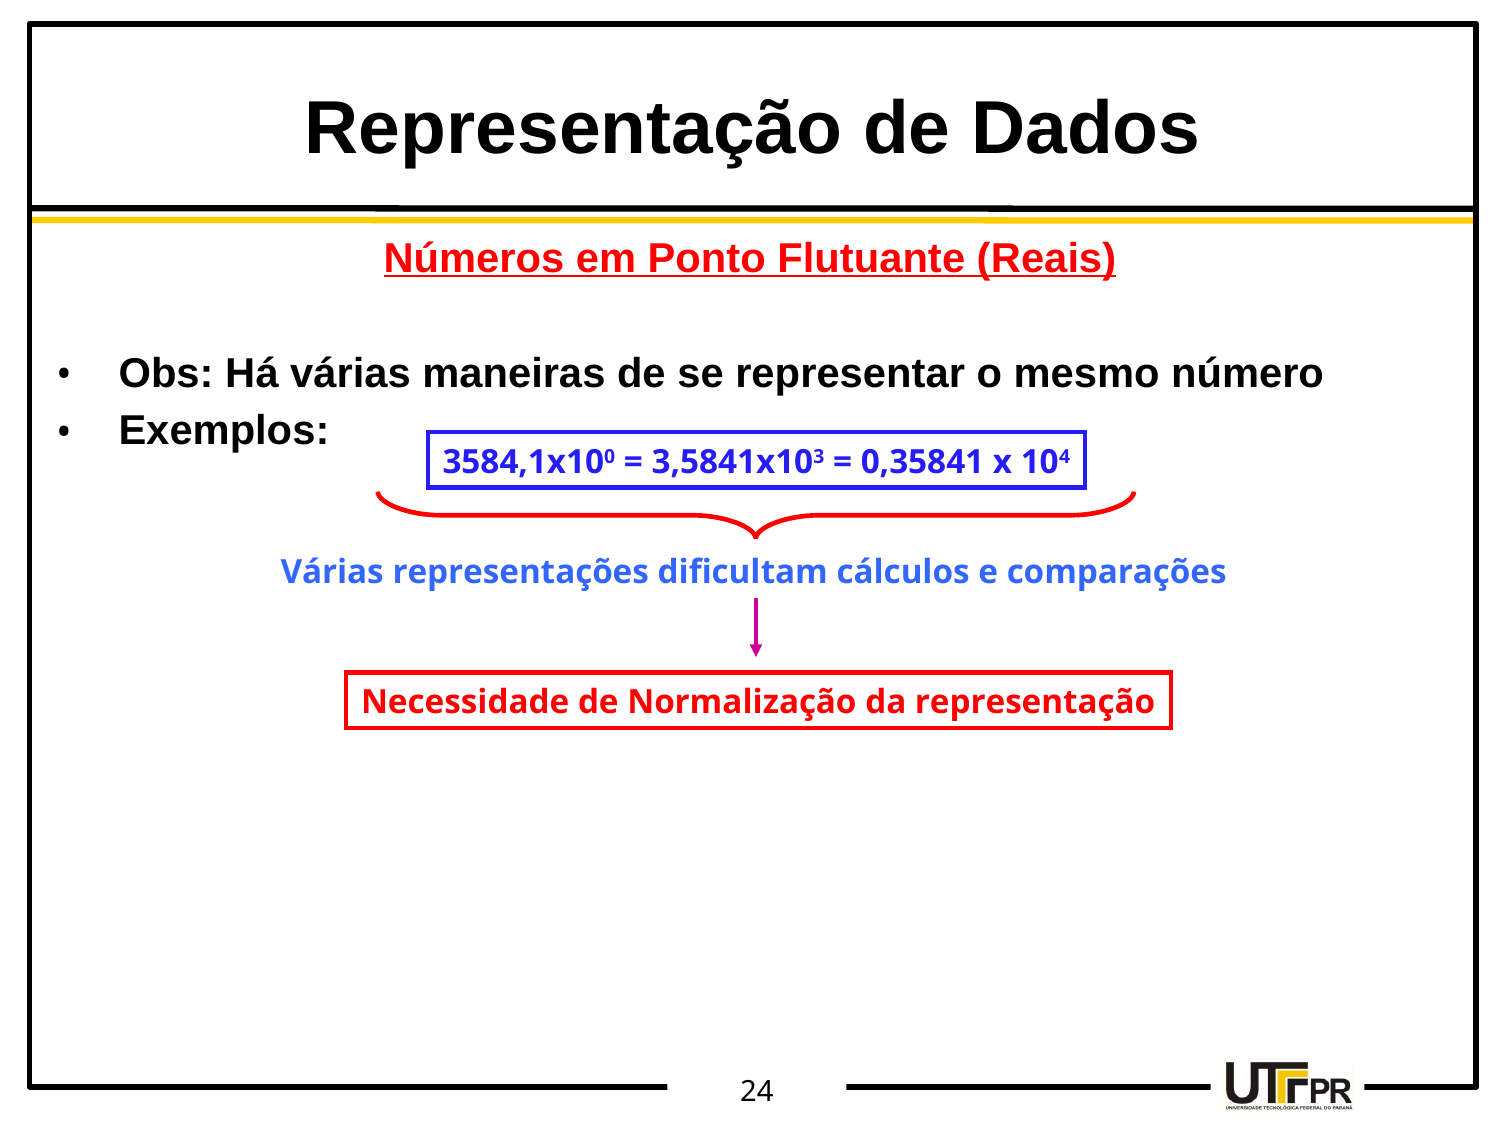

Representação de Dados
# Números em Ponto Flutuante (Reais)
Obs: Há várias maneiras de se representar o mesmo número
Exemplos:
3584,1x100 = 3,5841x103 = 0,35841 x 104
Várias representações dificultam cálculos e comparações
Necessidade de Normalização da representação